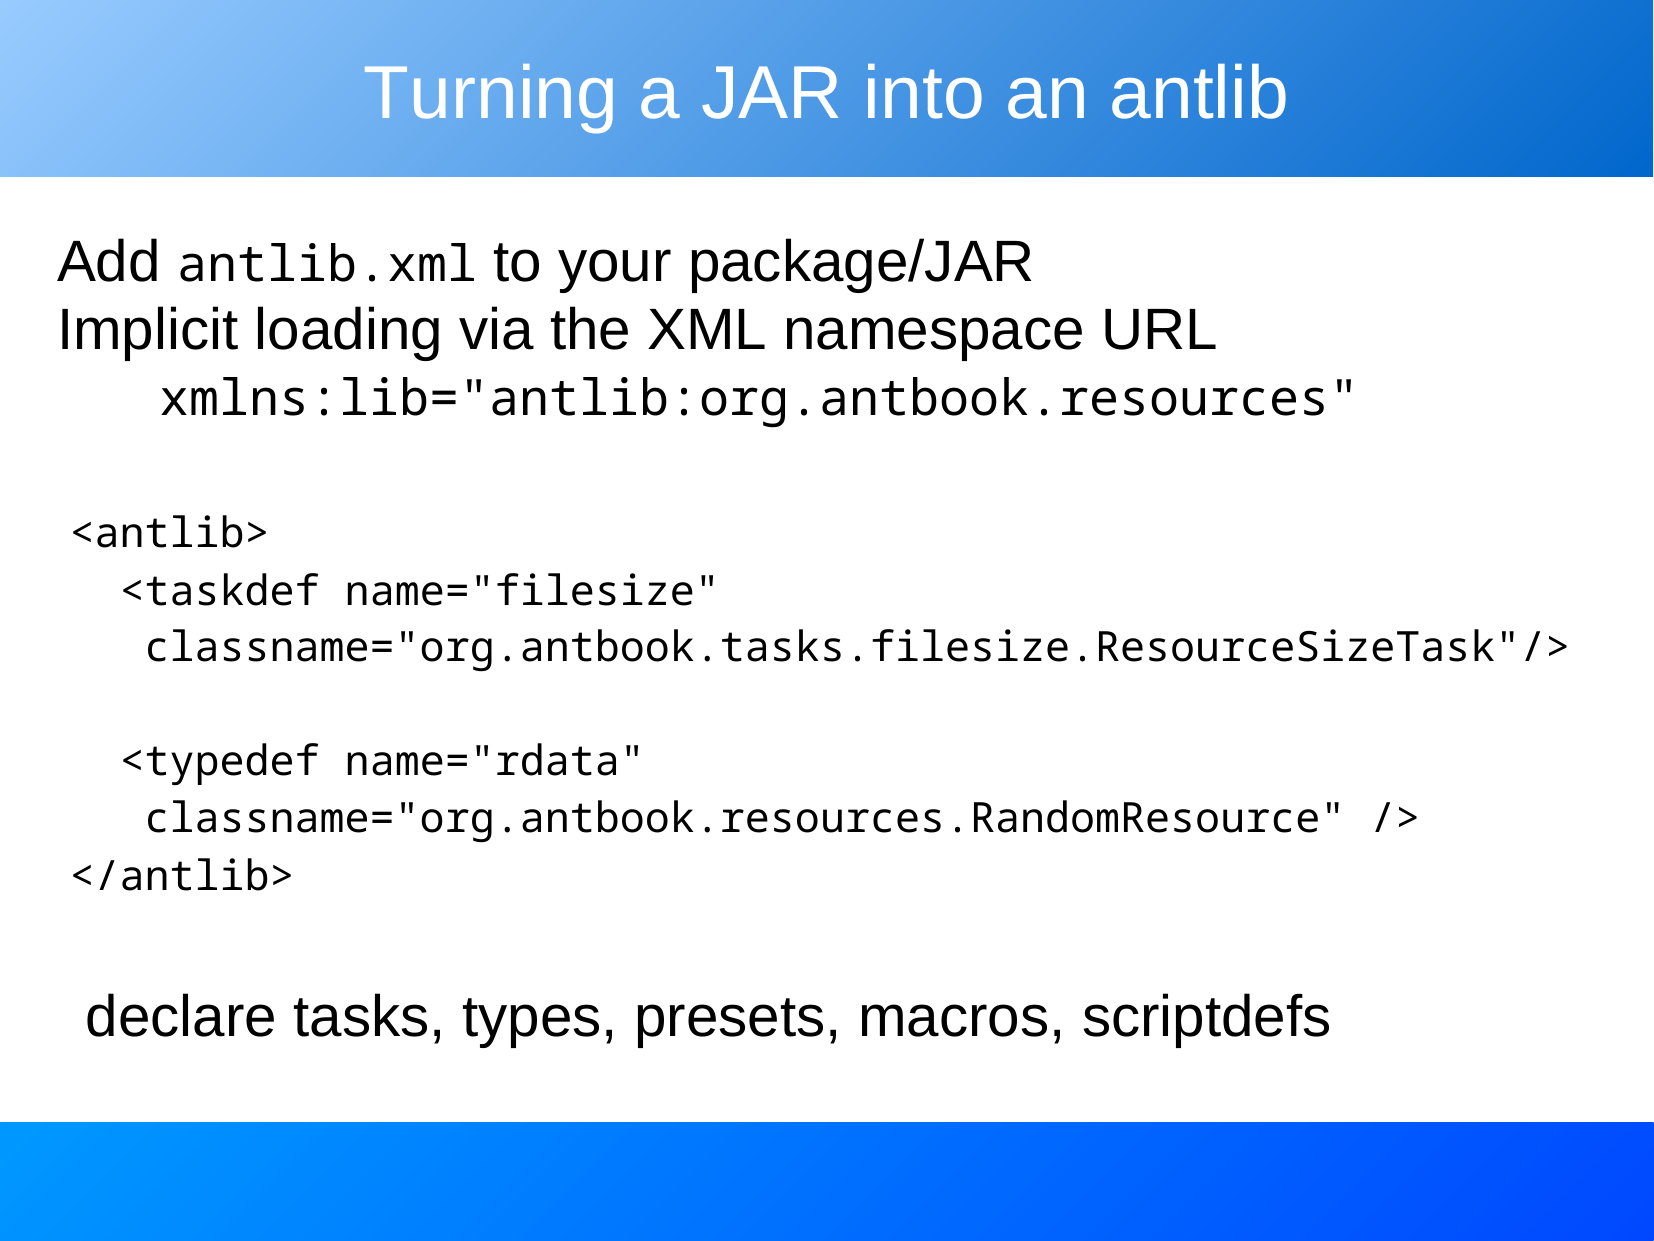

# Turning a JAR into an antlib
Add antlib.xml to your package/JAR
Implicit loading via the XML namespace URL
 xmlns:lib="antlib:org.antbook.resources"
<antlib>
 <taskdef name="filesize"
 classname="org.antbook.tasks.filesize.ResourceSizeTask"/>
 <typedef name="rdata"
 classname="org.antbook.resources.RandomResource" />
</antlib>
declare tasks, types, presets, macros, scriptdefs